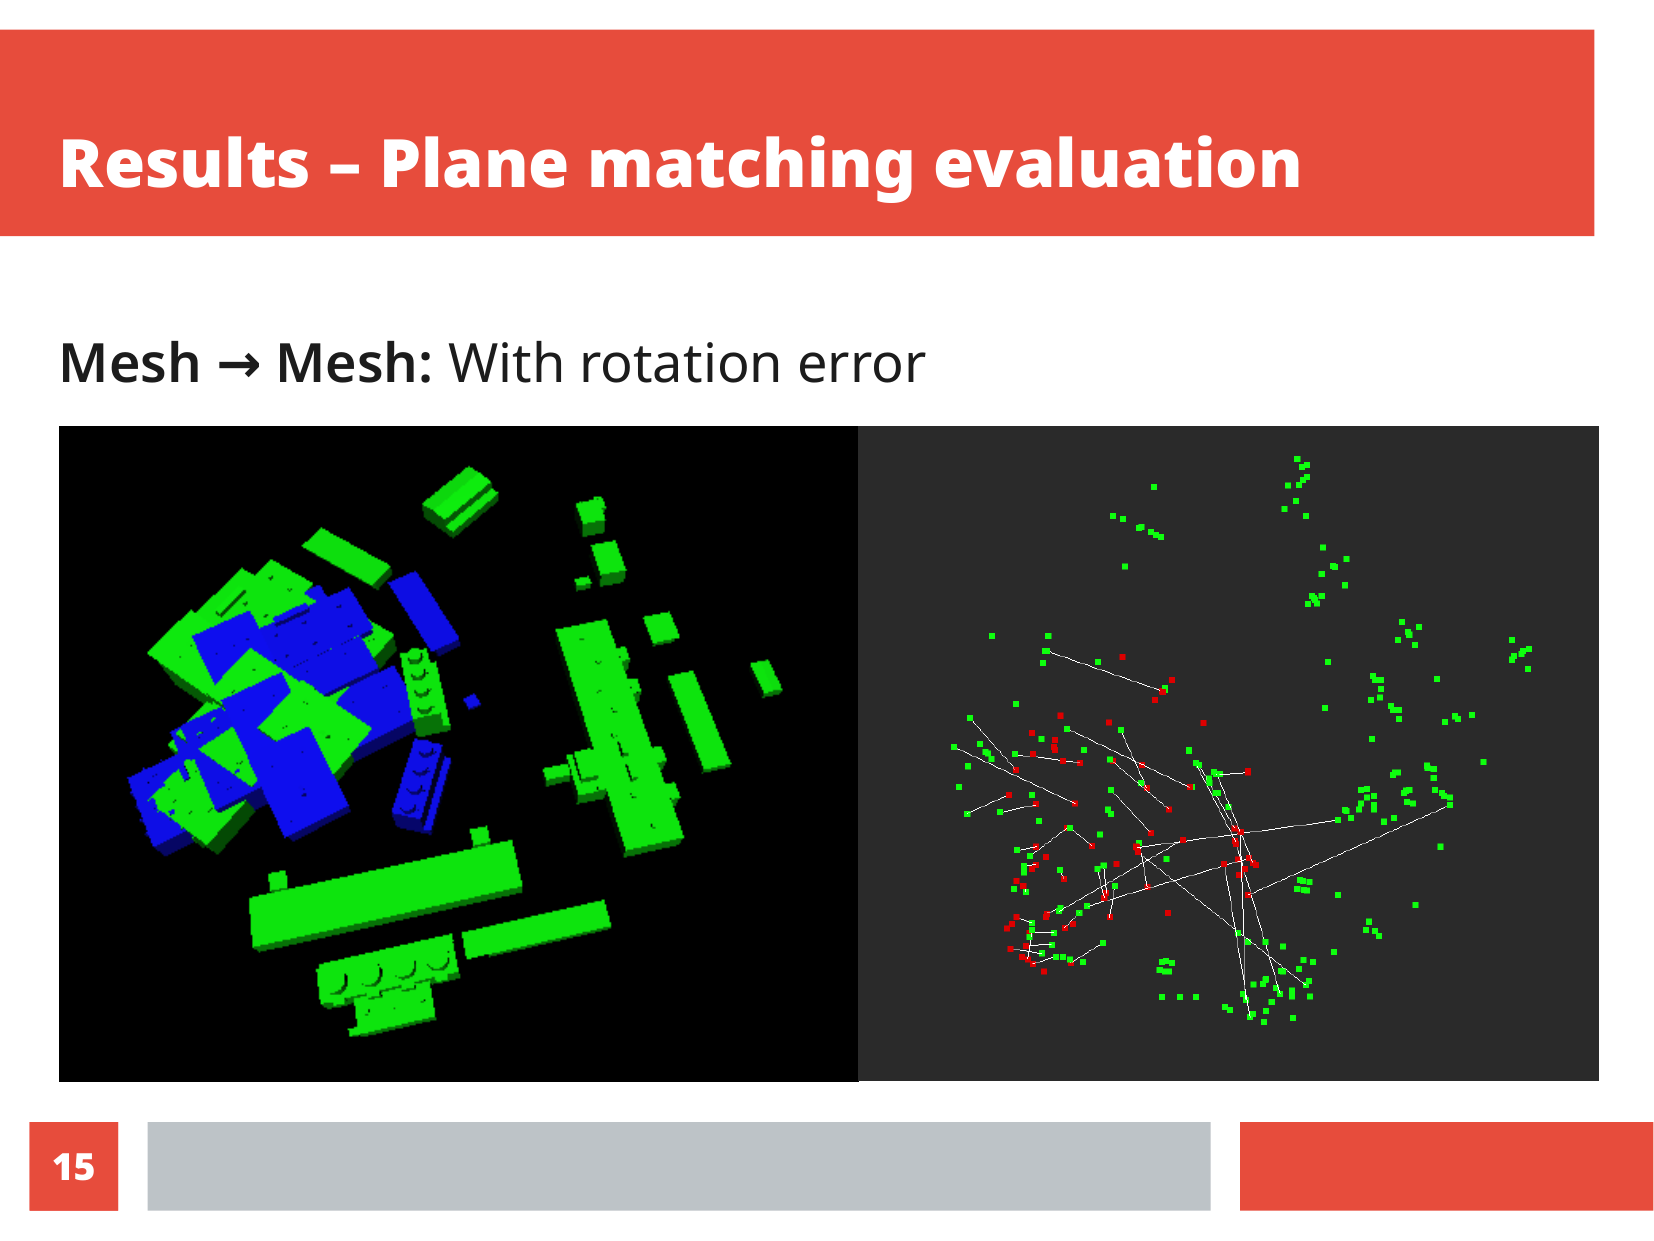

# Results – Plane matching evaluation
Mesh → Mesh: With rotation error
15